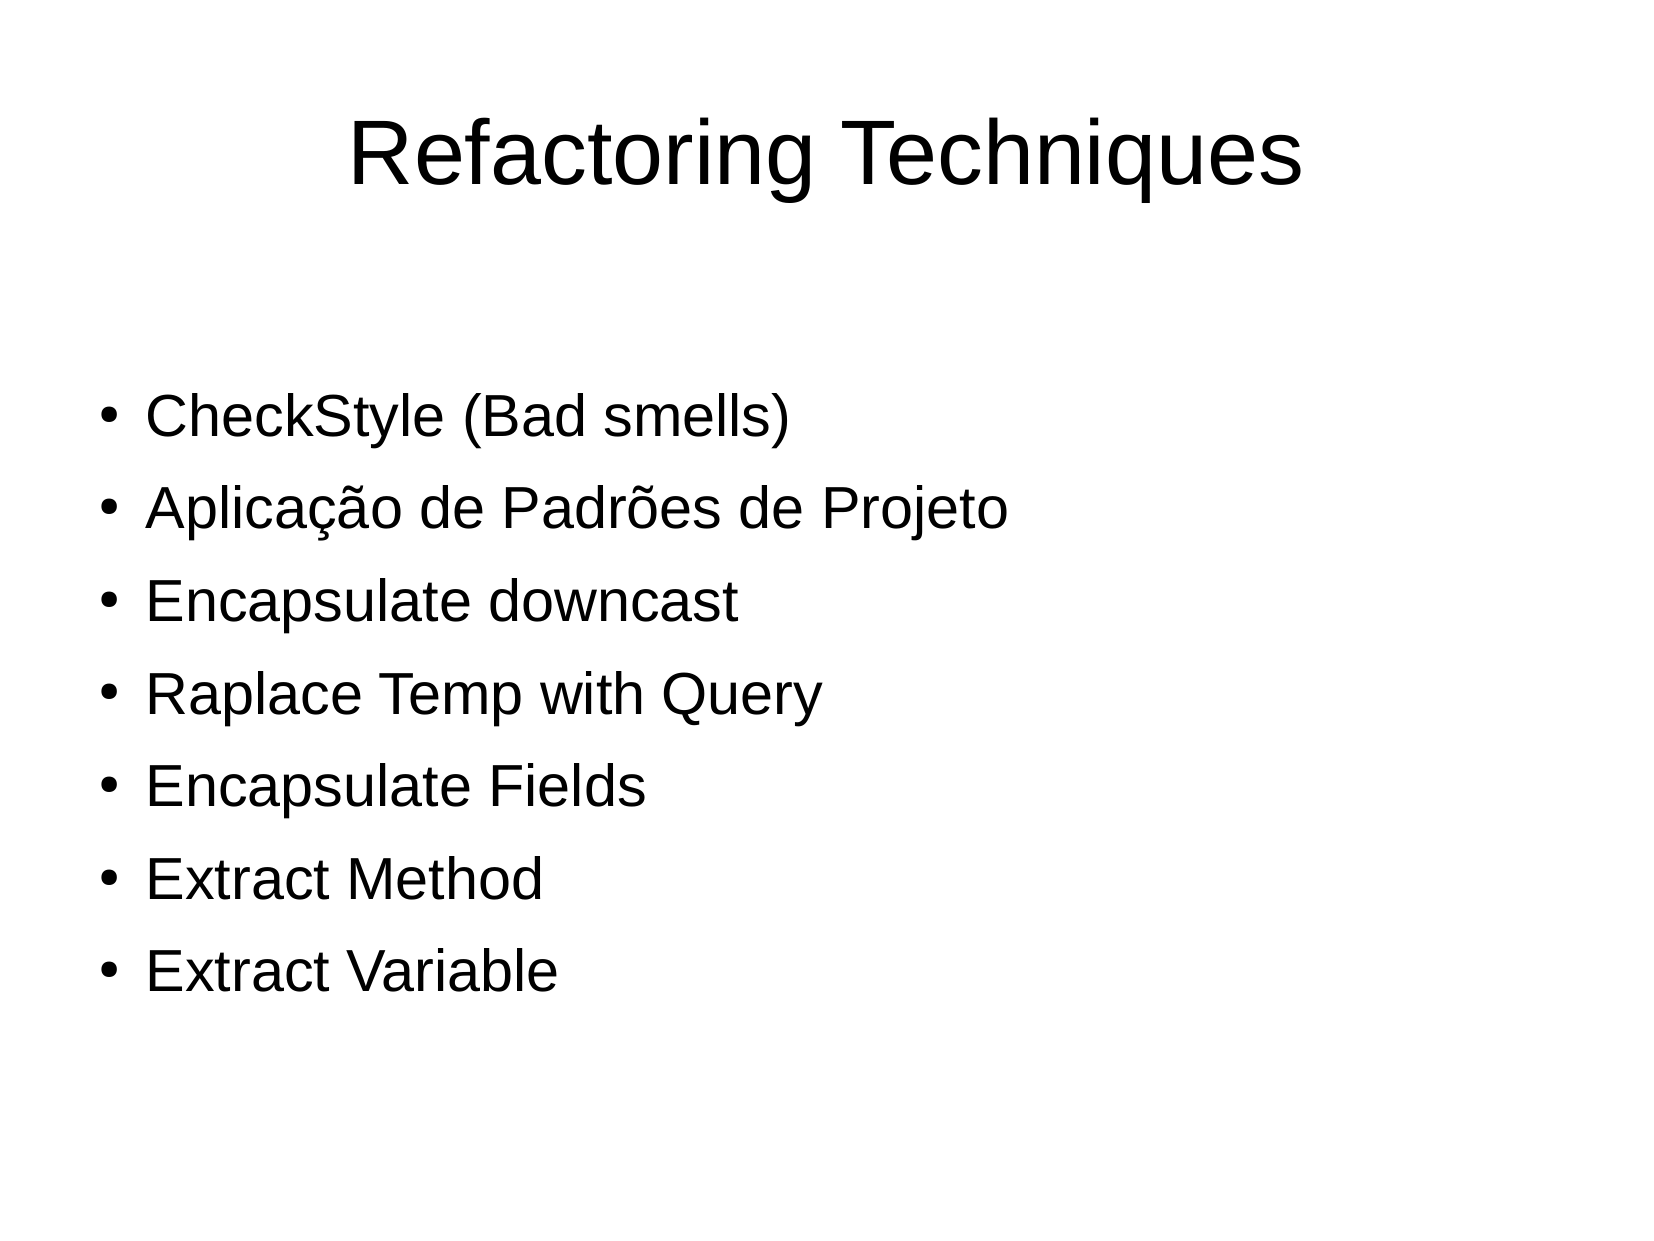

# Refactoring Techniques
CheckStyle (Bad smells)
Aplicação de Padrões de Projeto
Encapsulate downcast
Raplace Temp with Query
Encapsulate Fields
Extract Method
Extract Variable